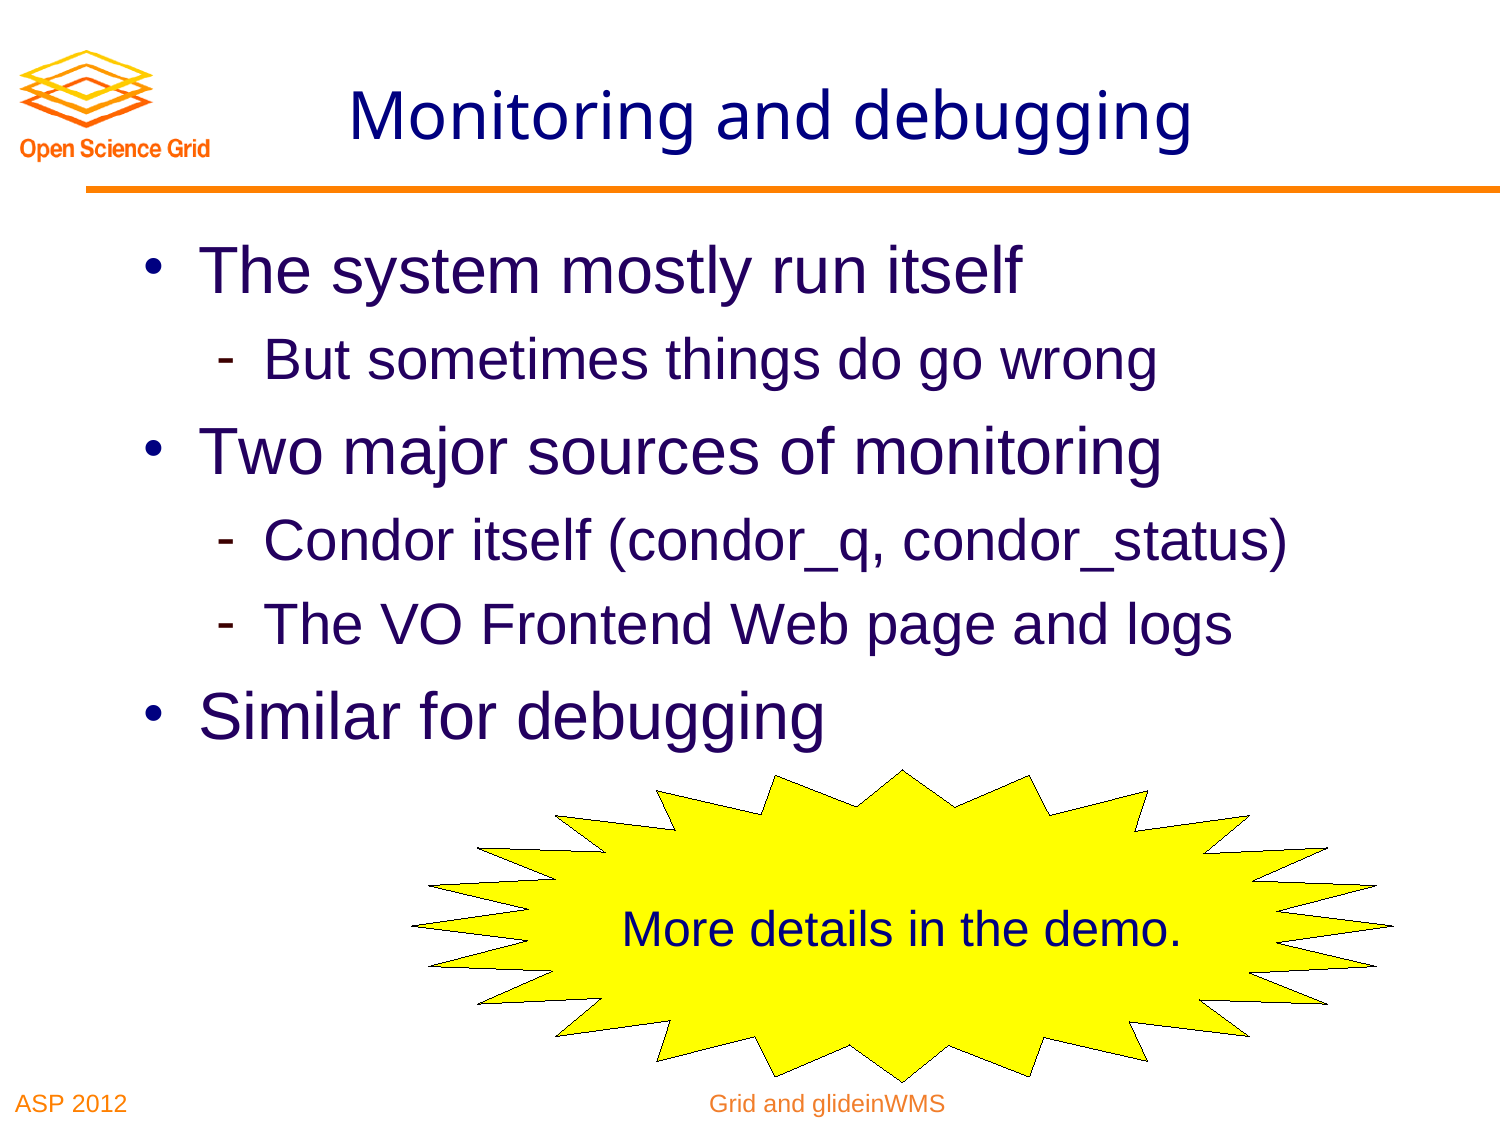

# Monitoring and debugging
The system mostly run itself
But sometimes things do go wrong
Two major sources of monitoring
Condor itself (condor_q, condor_status)
The VO Frontend Web page and logs
Similar for debugging
More details in the demo.